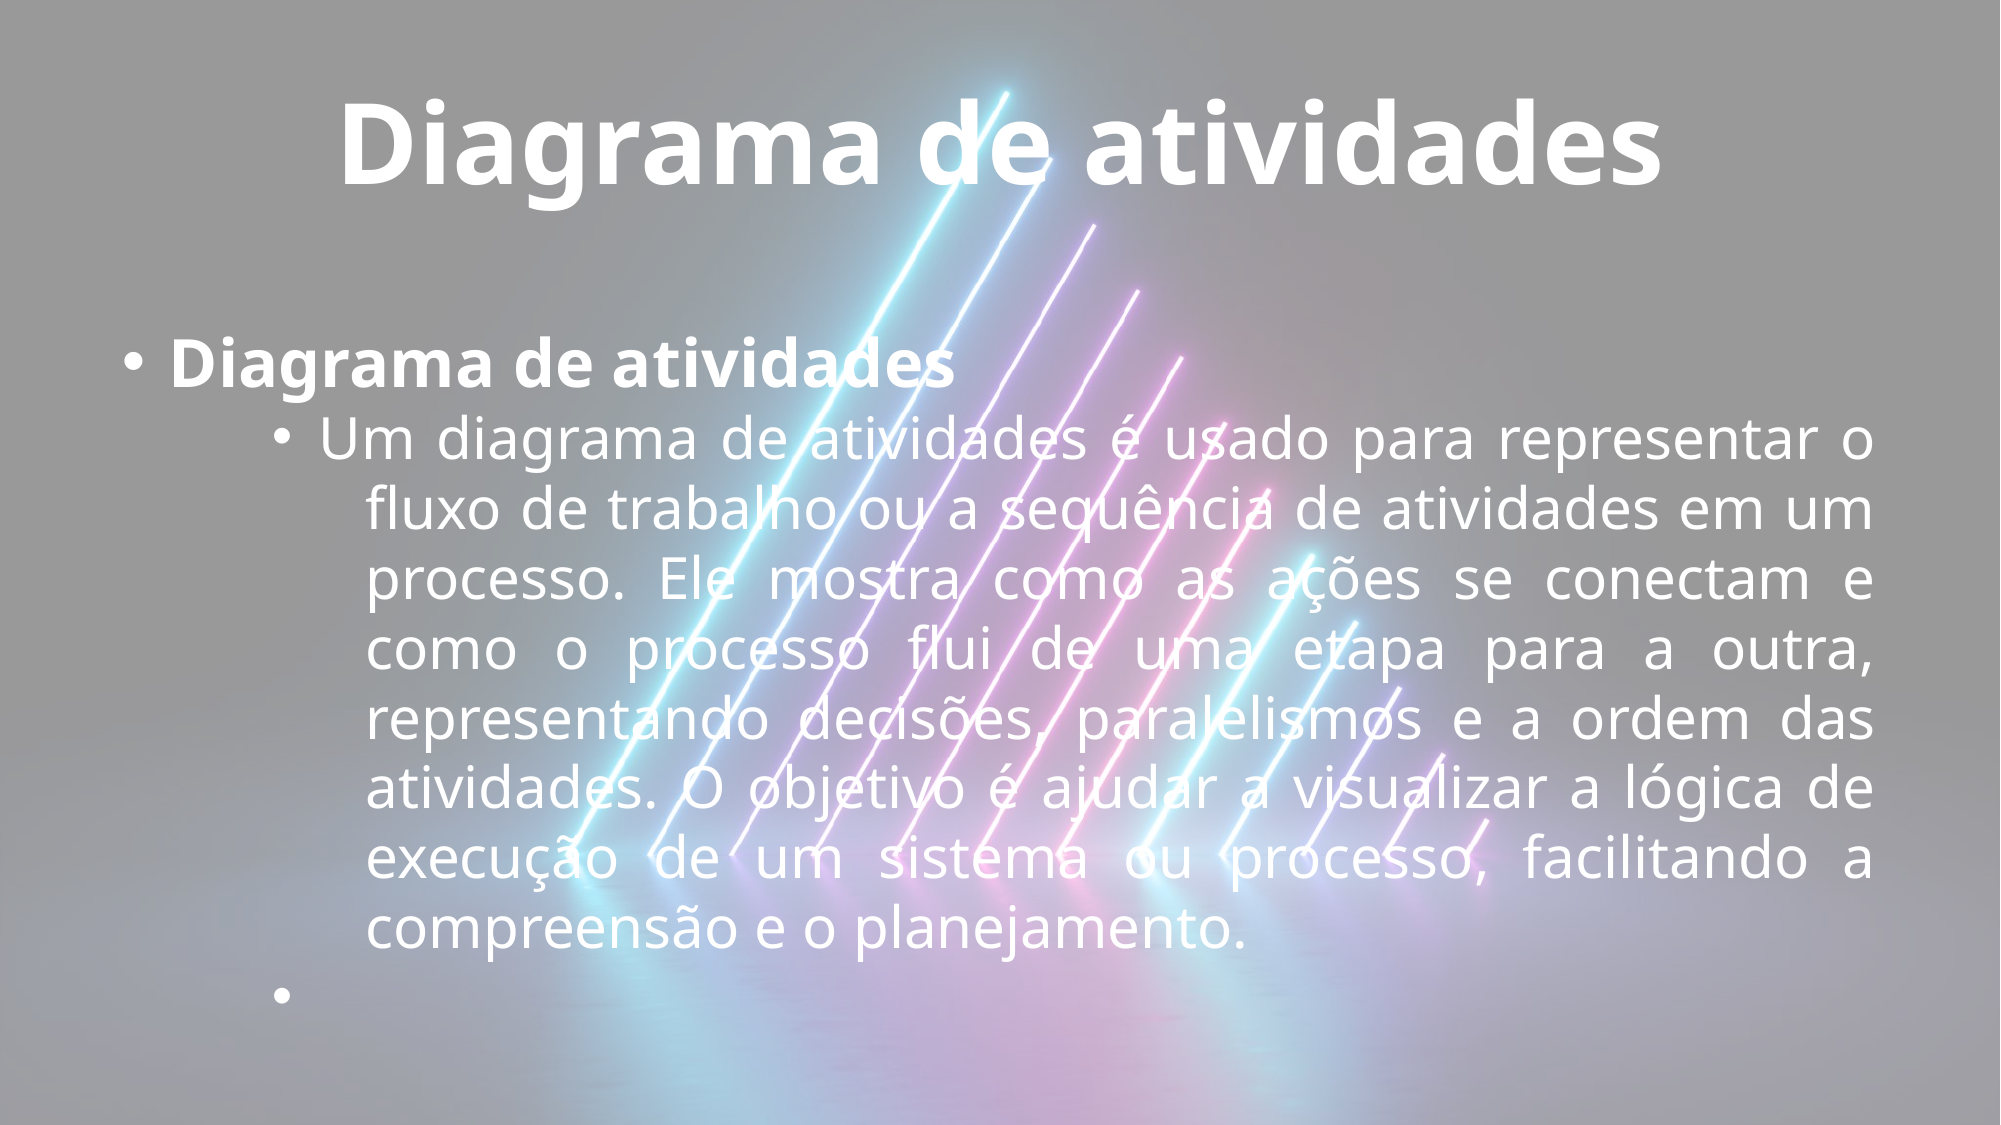

Diagrama de atividades
Diagrama de atividades
Um diagrama de atividades é usado para representar o fluxo de trabalho ou a sequência de atividades em um processo. Ele mostra como as ações se conectam e como o processo flui de uma etapa para a outra, representando decisões, paralelismos e a ordem das atividades. O objetivo é ajudar a visualizar a lógica de execução de um sistema ou processo, facilitando a compreensão e o planejamento.